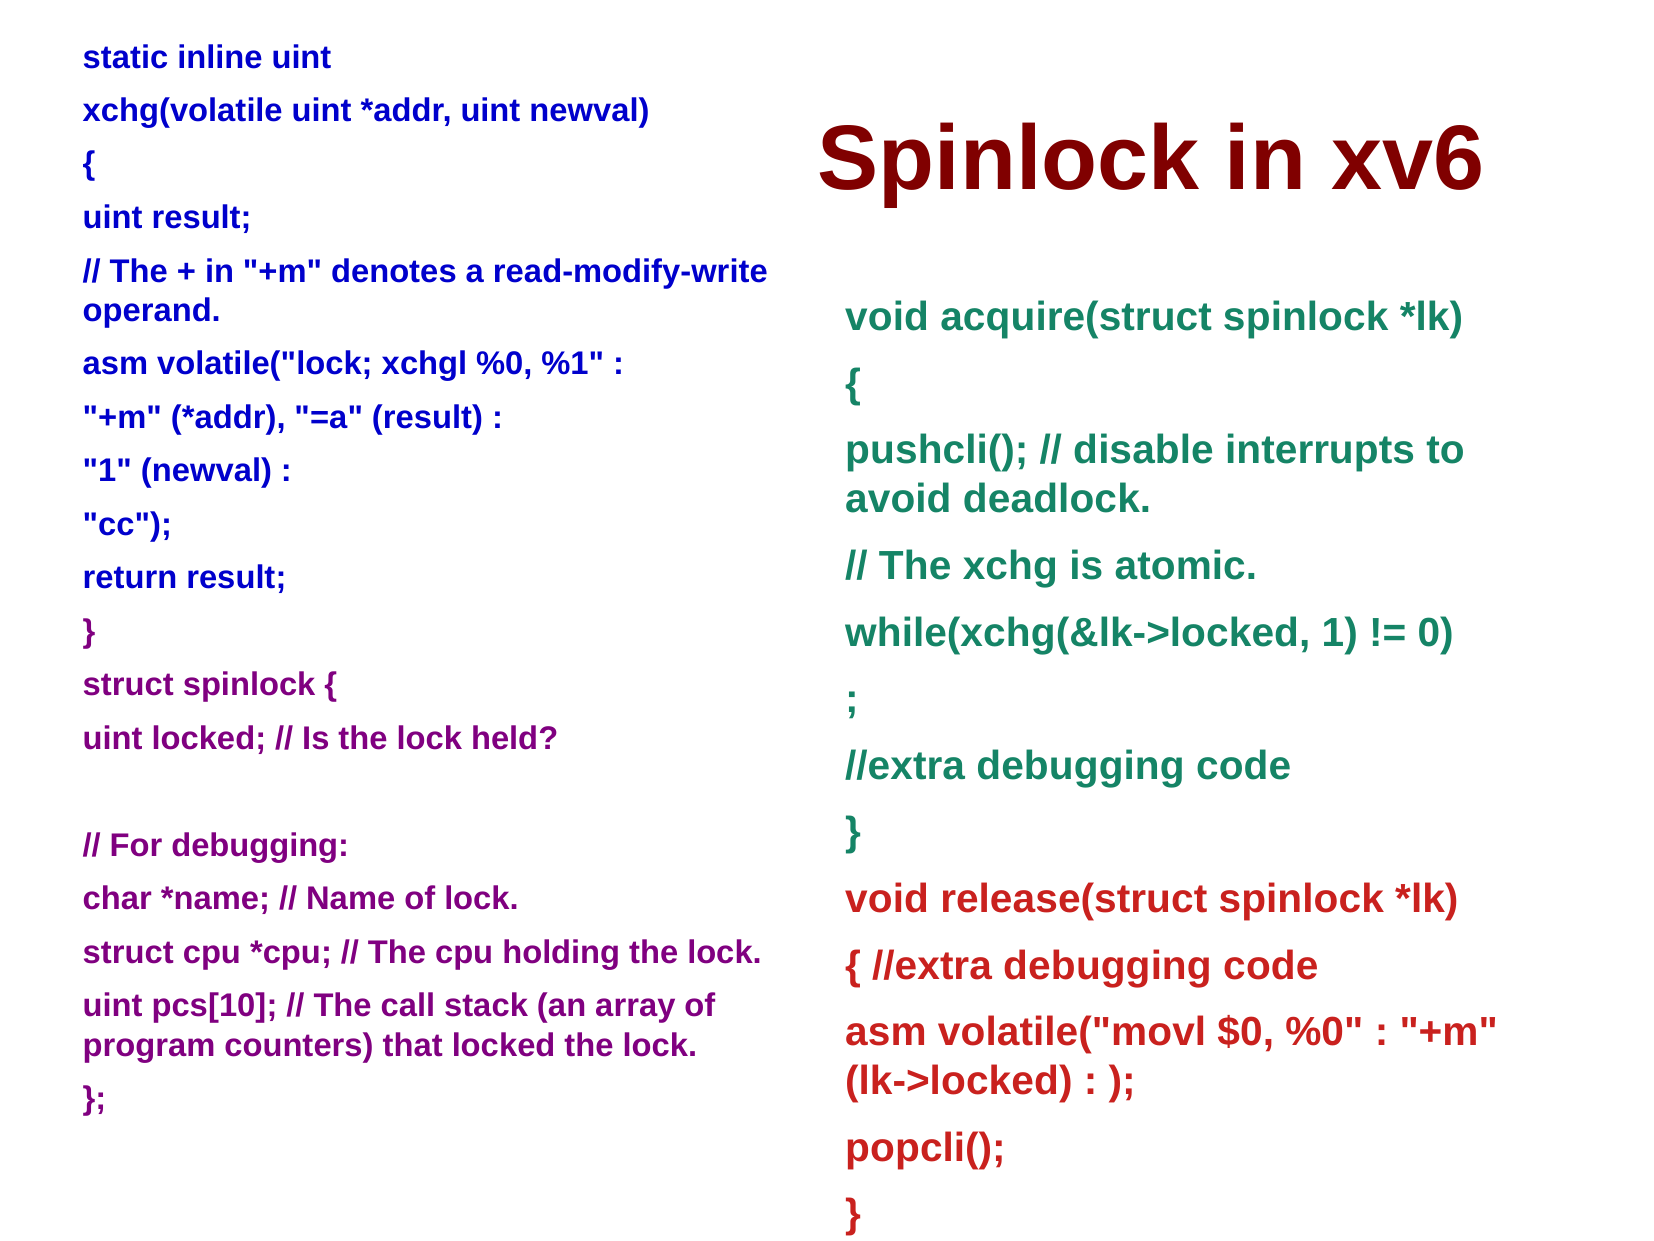

# Spinlock in xv6
static inline uint
xchg(volatile uint *addr, uint newval)
{
uint result;
// The + in "+m" denotes a read-modify-write operand.
asm volatile("lock; xchgl %0, %1" :
"+m" (*addr), "=a" (result) :
"1" (newval) :
"cc");
return result;
}
struct spinlock {
uint locked; // Is the lock held?
// For debugging:
char *name; // Name of lock.
struct cpu *cpu; // The cpu holding the lock.
uint pcs[10]; // The call stack (an array of program counters) that locked the lock.
};
void acquire(struct spinlock *lk)
{
pushcli(); // disable interrupts to avoid deadlock.
// The xchg is atomic.
while(xchg(&lk->locked, 1) != 0)
;
//extra debugging code
}
void release(struct spinlock *lk)
{ //extra debugging code
asm volatile("movl $0, %0" : "+m" (lk->locked) : );
popcli();
}